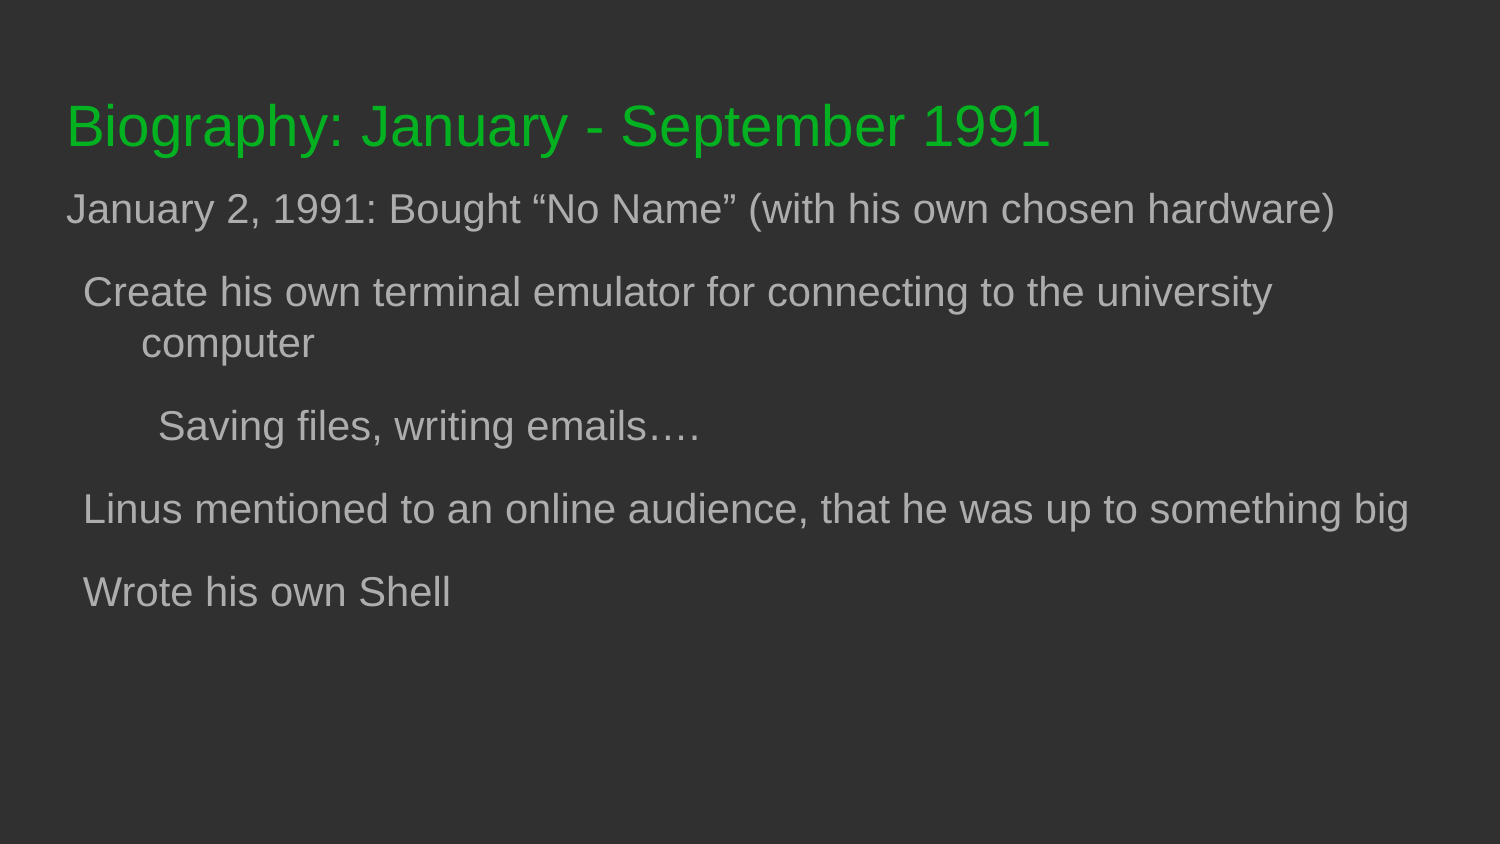

# Biography: January - September 1991
January 2, 1991: Bought “No Name” (with his own chosen hardware)
Create his own terminal emulator for connecting to the university computer
Saving files, writing emails….
Linus mentioned to an online audience, that he was up to something big
Wrote his own Shell